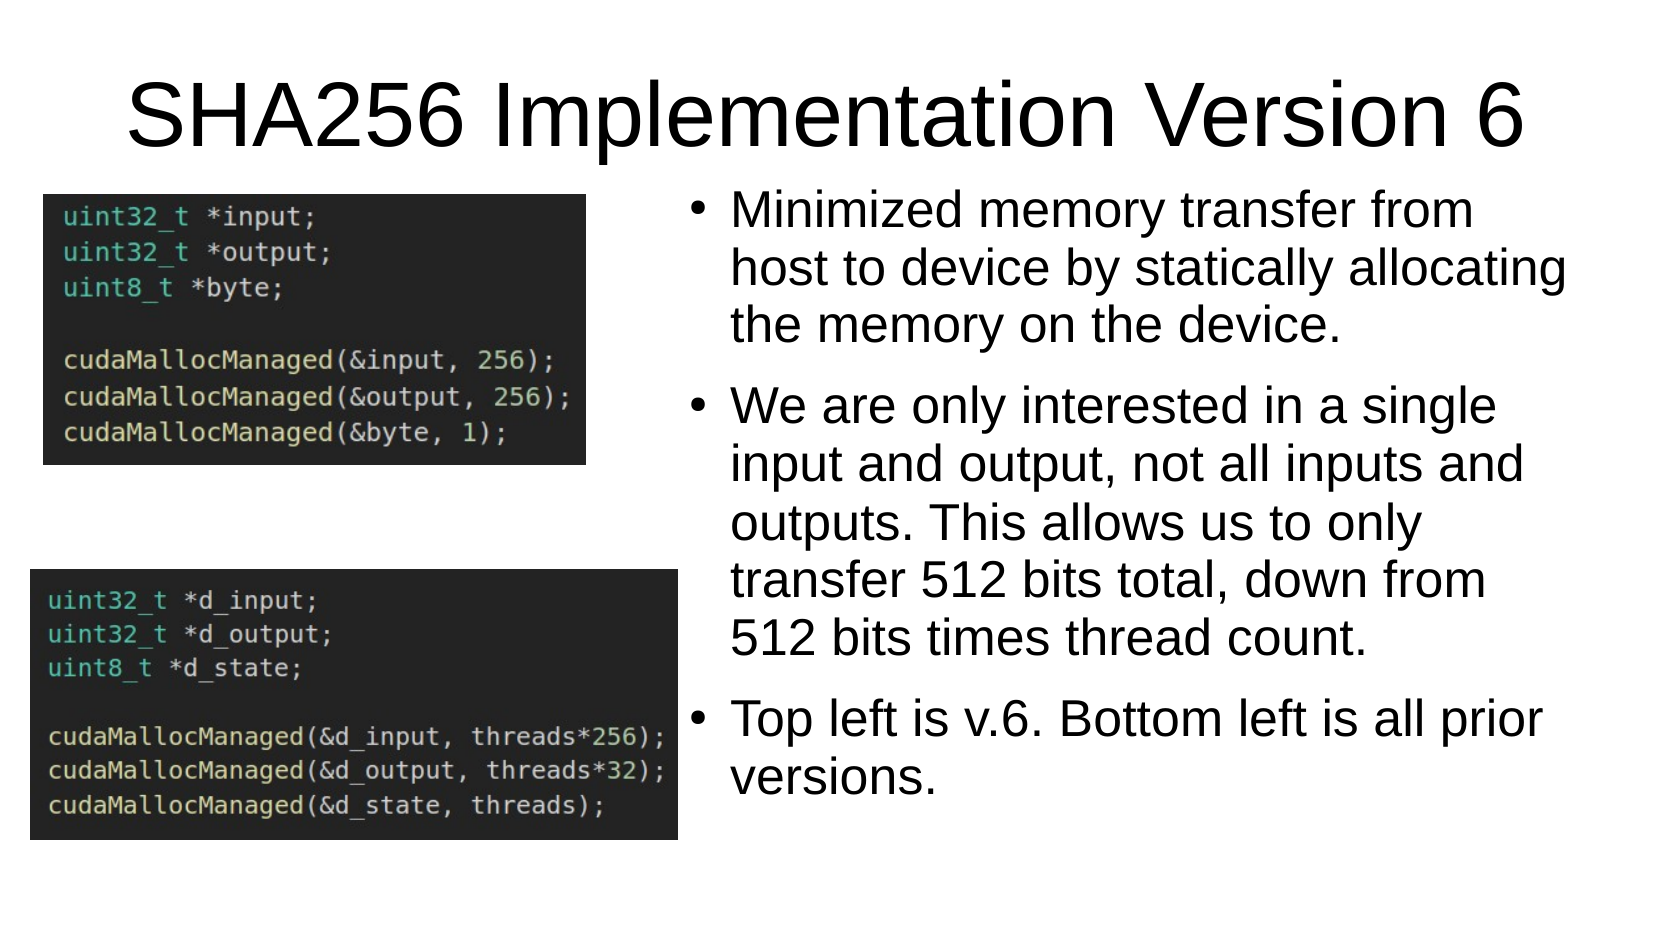

# SHA256 Implementation Version 6
Minimized memory transfer from host to device by statically allocating the memory on the device.
We are only interested in a single input and output, not all inputs and outputs. This allows us to only transfer 512 bits total, down from 512 bits times thread count.
Top left is v.6. Bottom left is all prior versions.